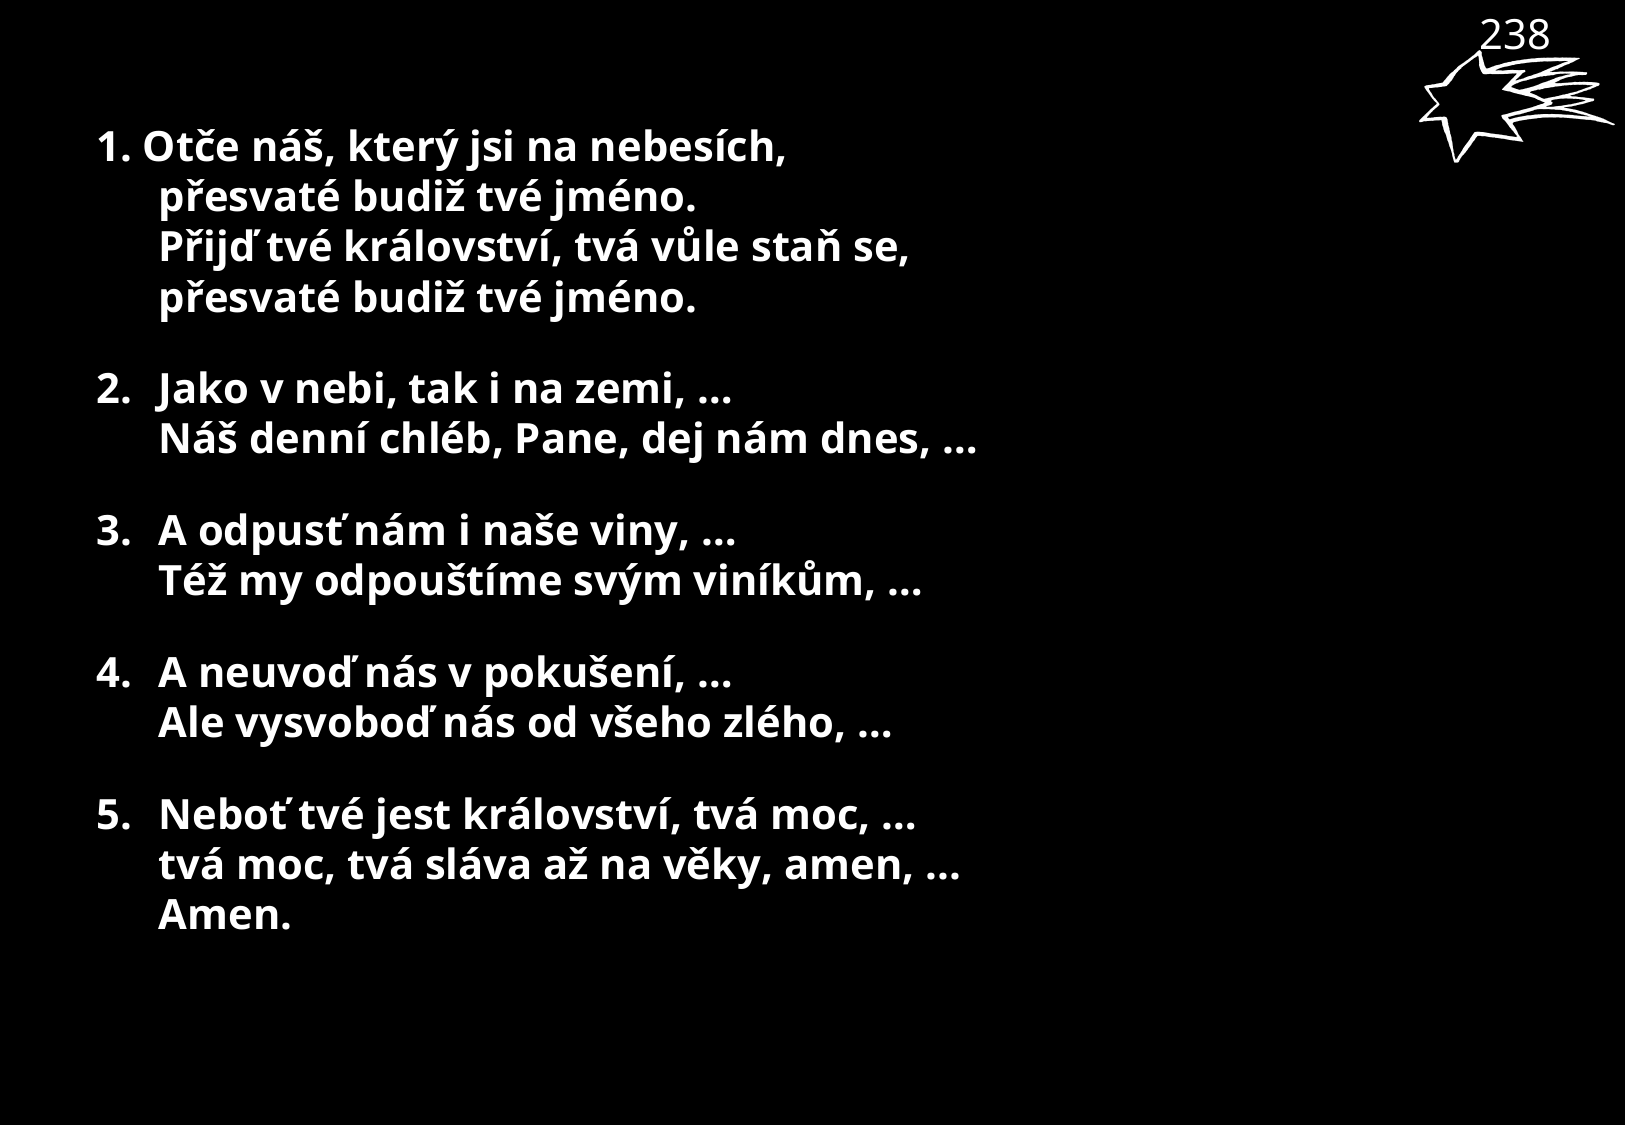

238
# 1. Otče náš, který jsi na nebesích, přesvaté budiž tvé jméno. Přijď tvé království, tvá vůle staň se, přesvaté budiž tvé jméno.
2.	Jako v nebi, tak i na zemi, …
Náš denní chléb, Pane, dej nám dnes, …
3.	A odpusť nám i naše viny, …
Též my odpouštíme svým viníkům, …
4.	A neuvoď nás v pokušení, …
Ale vysvoboď nás od všeho zlého, …
Neboť tvé jest království, tvá moc, …
tvá moc, tvá sláva až na věky, amen, ...
Amen.